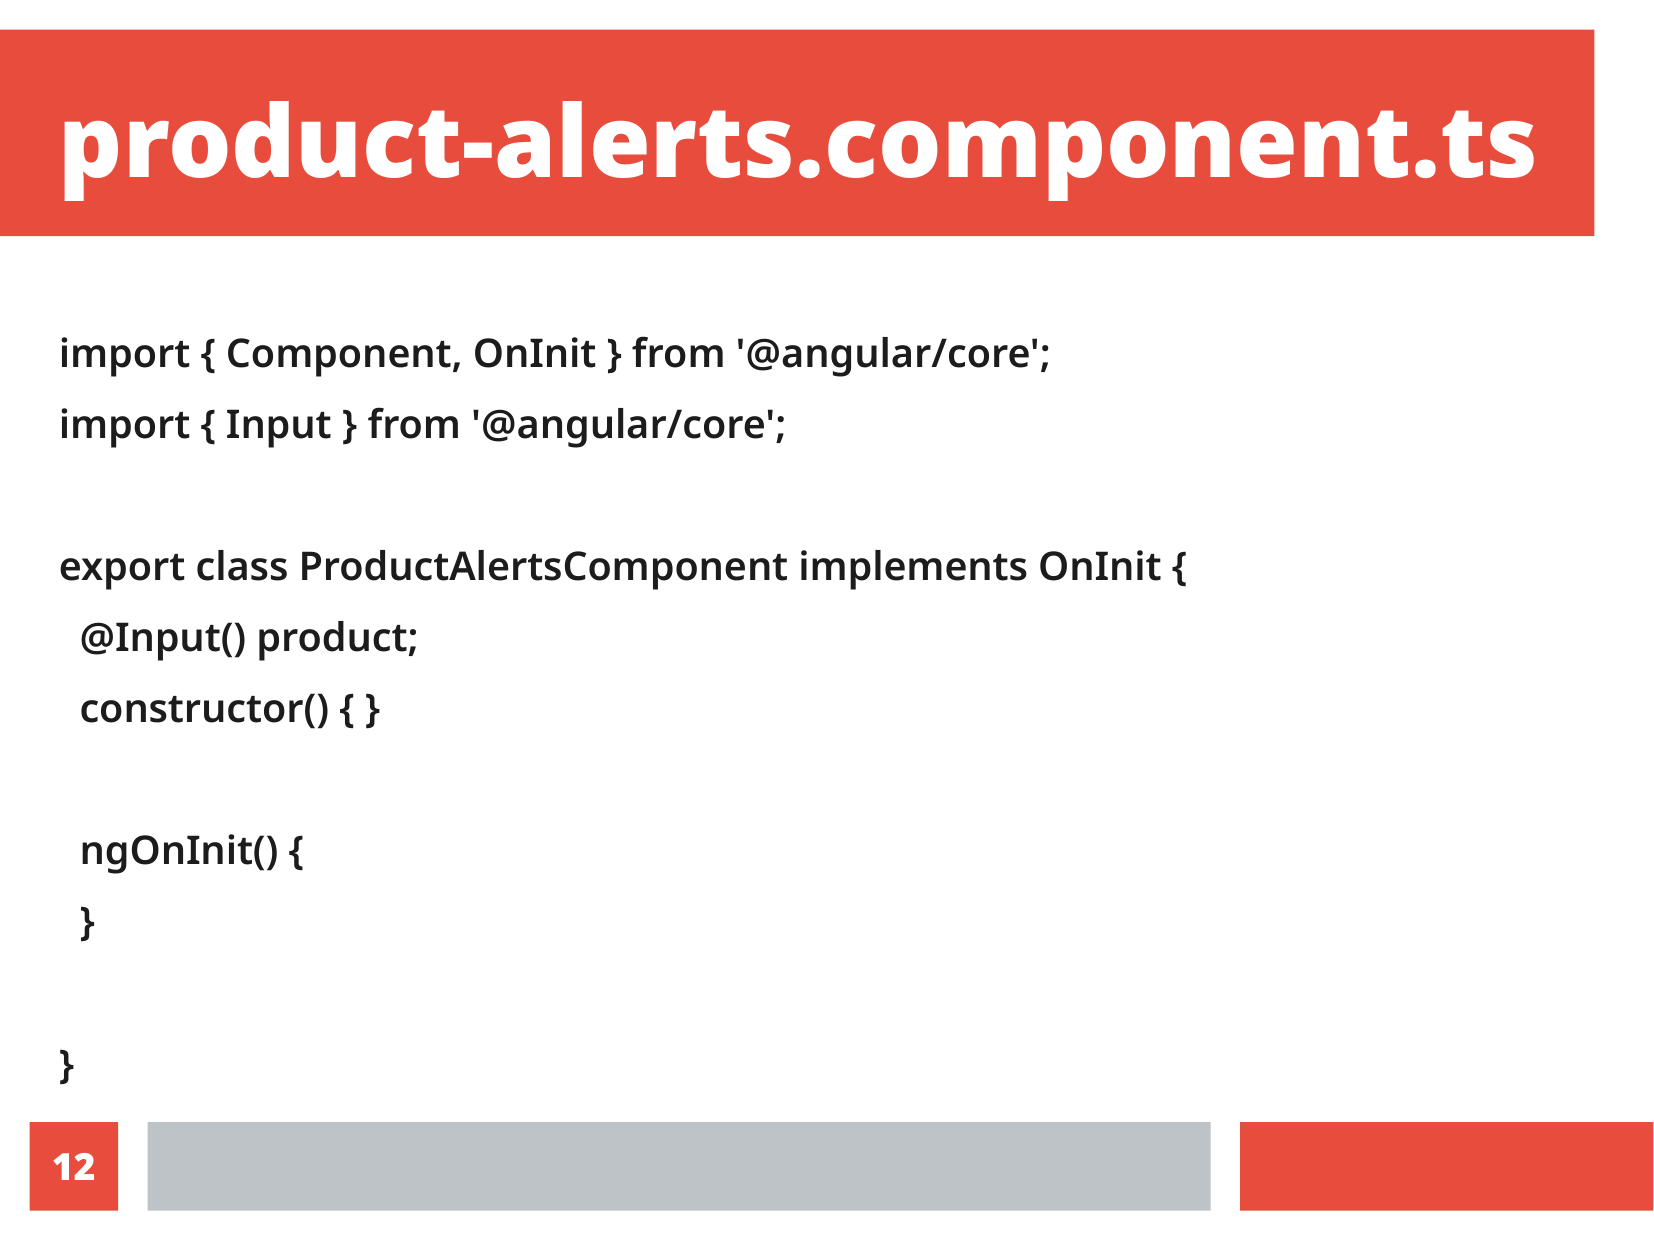

# product-alerts.component.ts
import { Component, OnInit } from '@angular/core';
import { Input } from '@angular/core';
export class ProductAlertsComponent implements OnInit {
 @Input() product;
 constructor() { }
 ngOnInit() {
 }
}
12